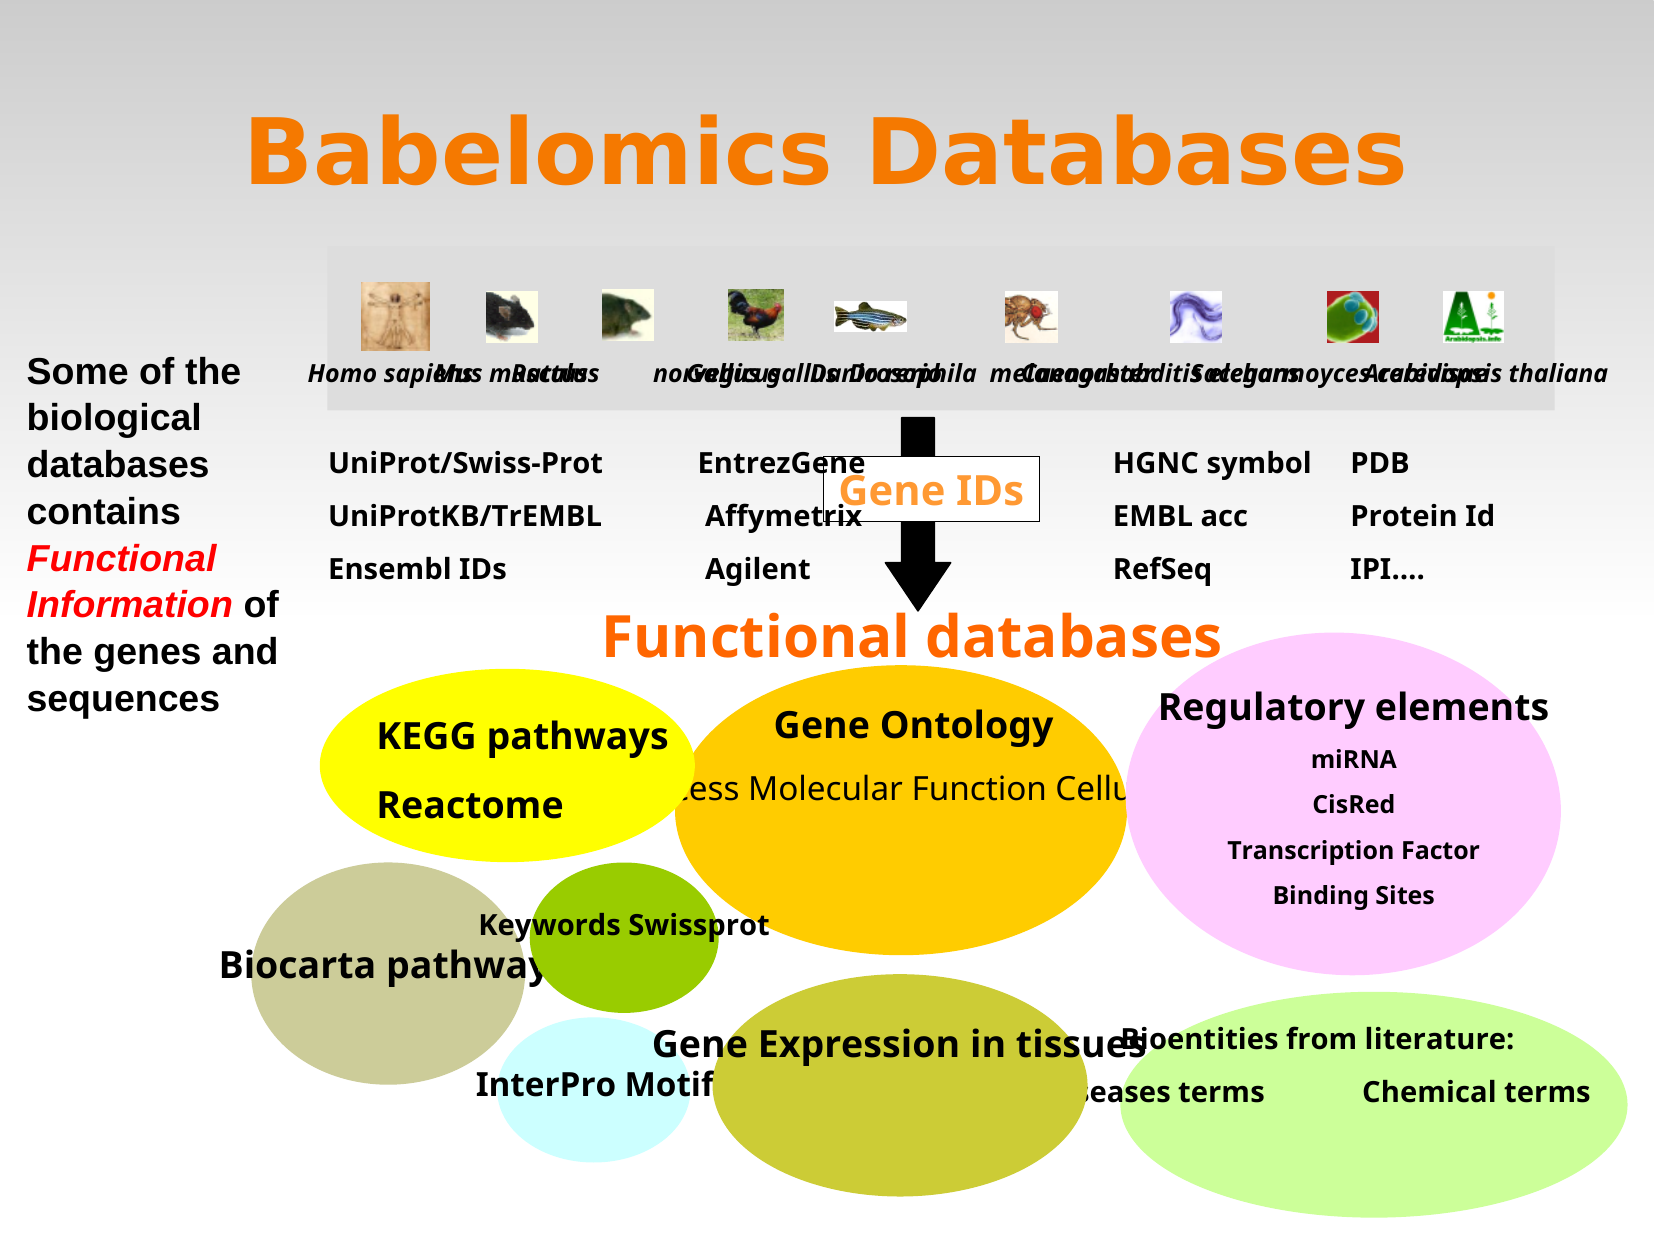

# Babelomics Databases
Some of the biological databases
contains Functional Information of the genes and sequences
Homo sapiens
Mus musculus
Rattus norvegicus
Gallus gallus
Danio rerio
Drosophila melanogaster
Caenorhabditis elegans
Saccharmoyces cerevisae
Arabidopsis thaliana
UniProt/Swiss-Prot
UniProtKB/TrEMBL
Ensembl IDs
EntrezGene
 Affymetrix
 Agilent
HGNC symbol
EMBL acc
RefSeq
 PDB
 Protein Id
 IPI….
Gene IDs
Functional databases
Regulatory elements
miRNA
CisRed
Transcription Factor
Binding Sites
Gene Ontology
Biological Process Molecular Function Cellular Component
KEGG pathways
Reactome
Biocarta pathways
Keywords Swissprot
Gene Expression in tissues
Bioentities from literature:
Diseases terms Chemical terms
InterPro Motifs